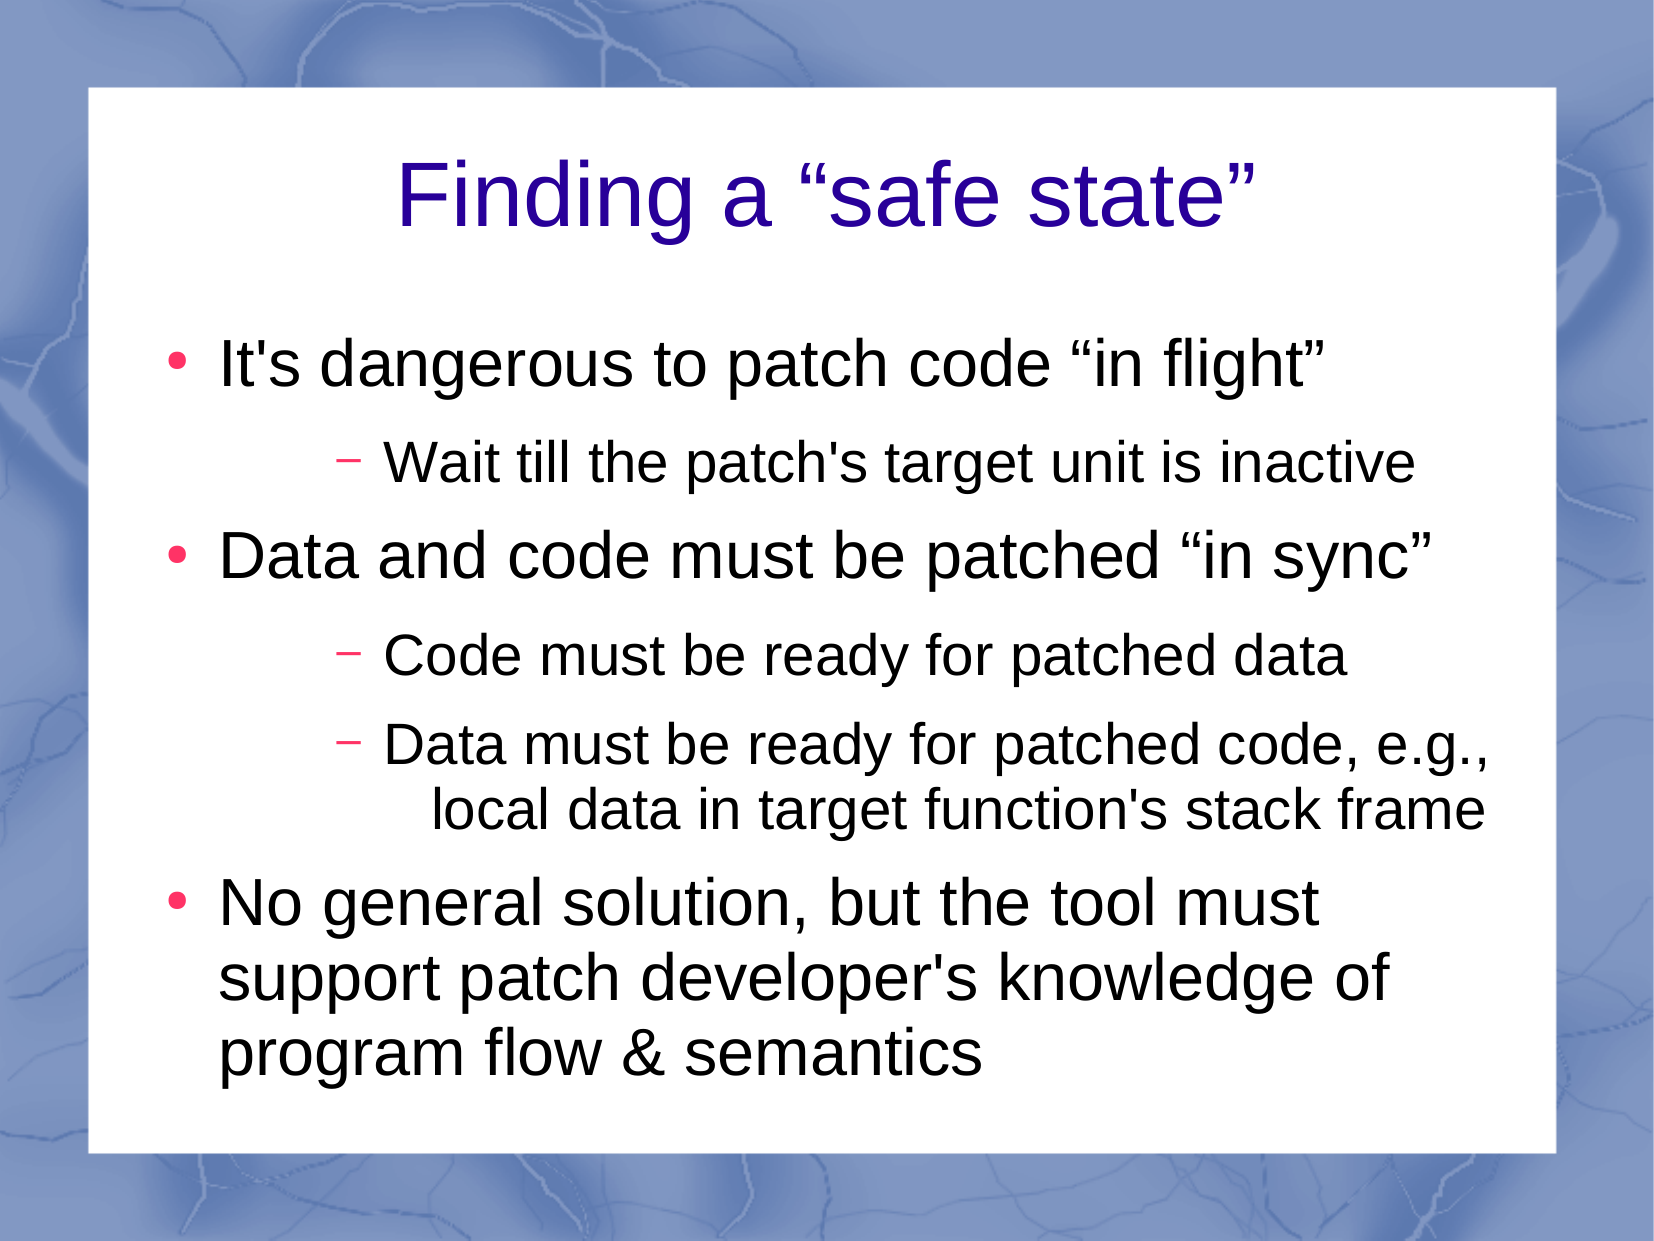

# Finding a “safe state”
It's dangerous to patch code “in flight”
Wait till the patch's target unit is inactive
Data and code must be patched “in sync”
Code must be ready for patched data
Data must be ready for patched code, e.g., local data in target function's stack frame
No general solution, but the tool must support patch developer's knowledge of program flow & semantics